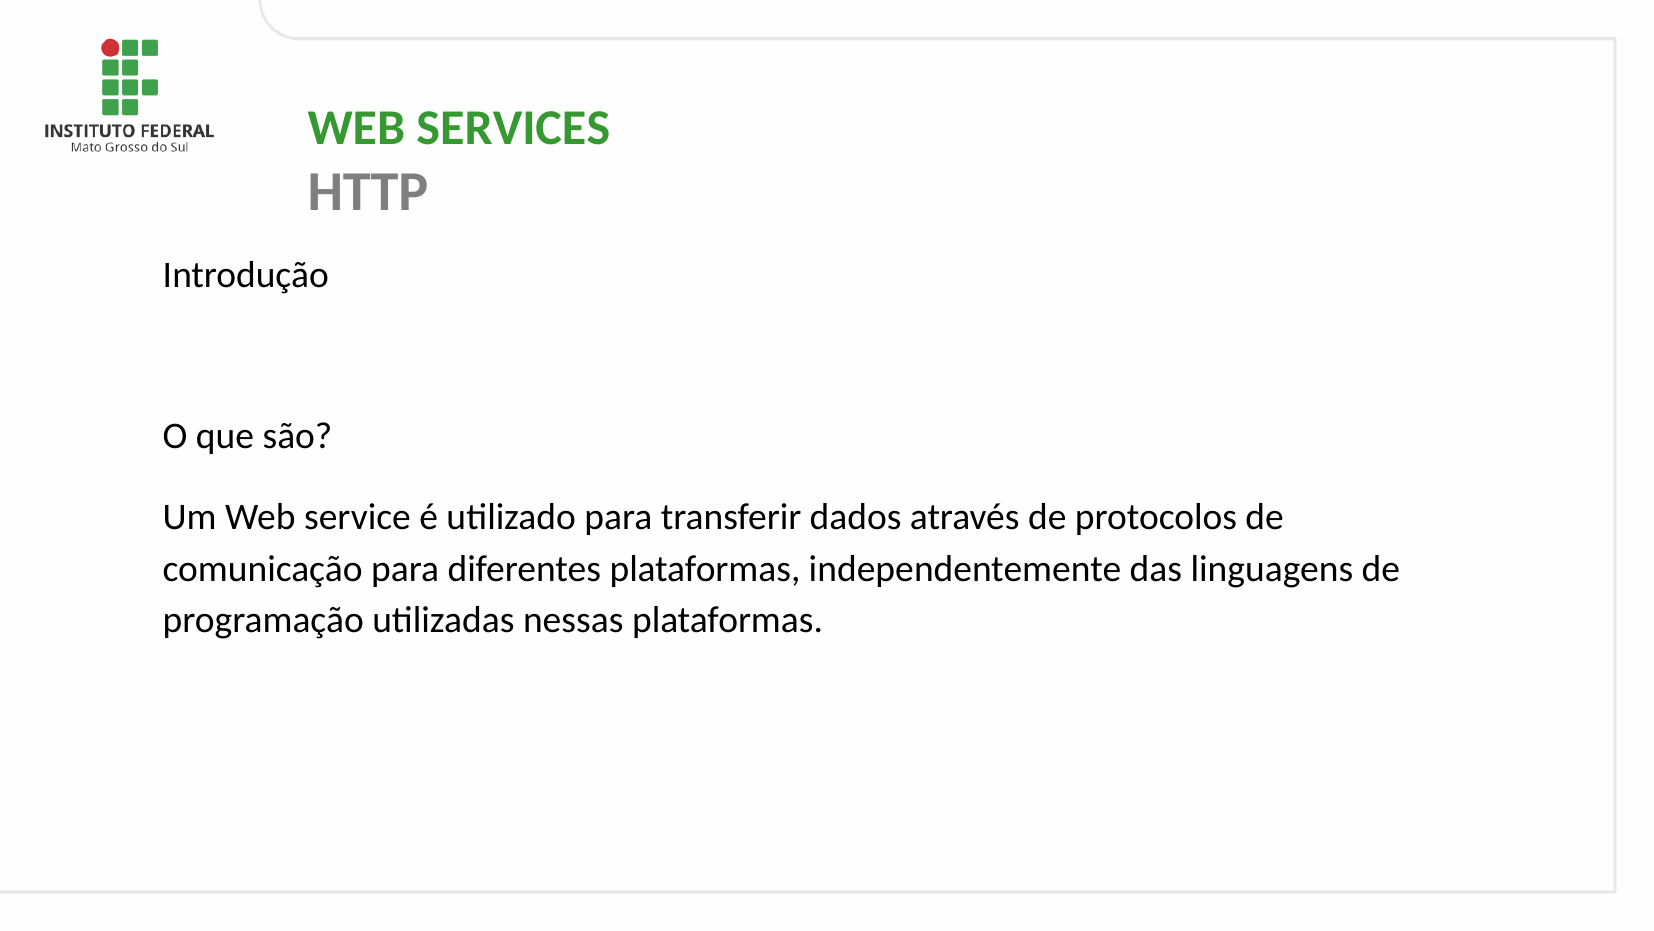

WEB SERVICES
HTTP
# Introdução
O que são?
Um Web service é utilizado para transferir dados através de protocolos de comunicação para diferentes plataformas, independentemente das linguagens de programação utilizadas nessas plataformas.